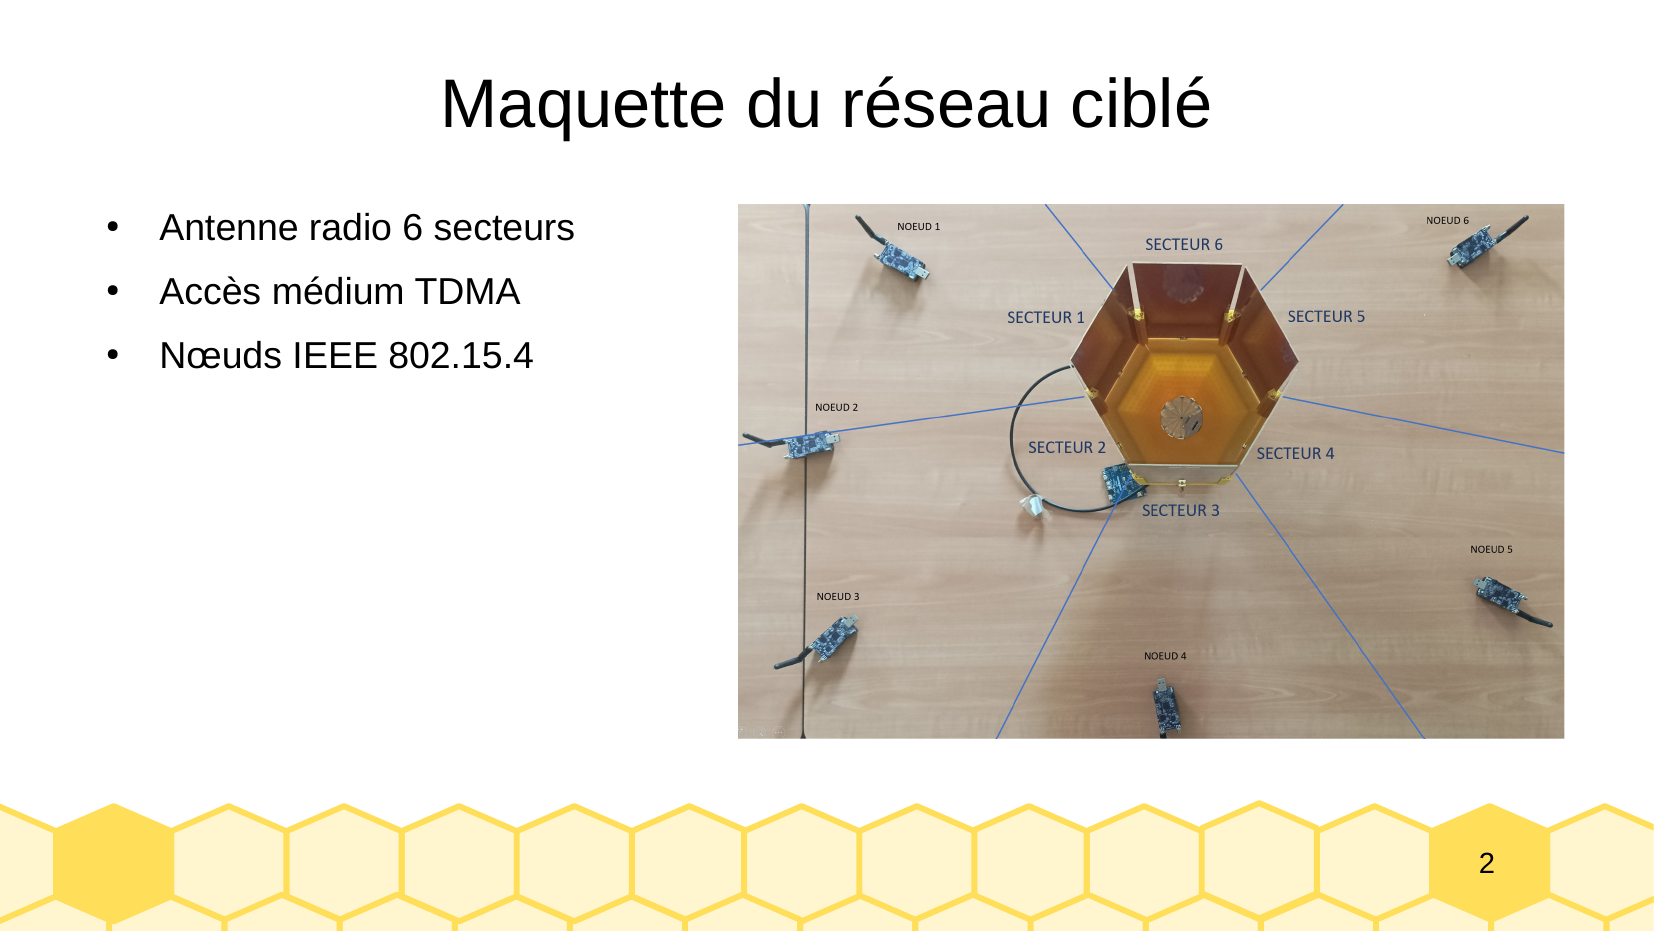

# Maquette du réseau ciblé
Antenne radio 6 secteurs
Accès médium TDMA
Nœuds IEEE 802.15.4